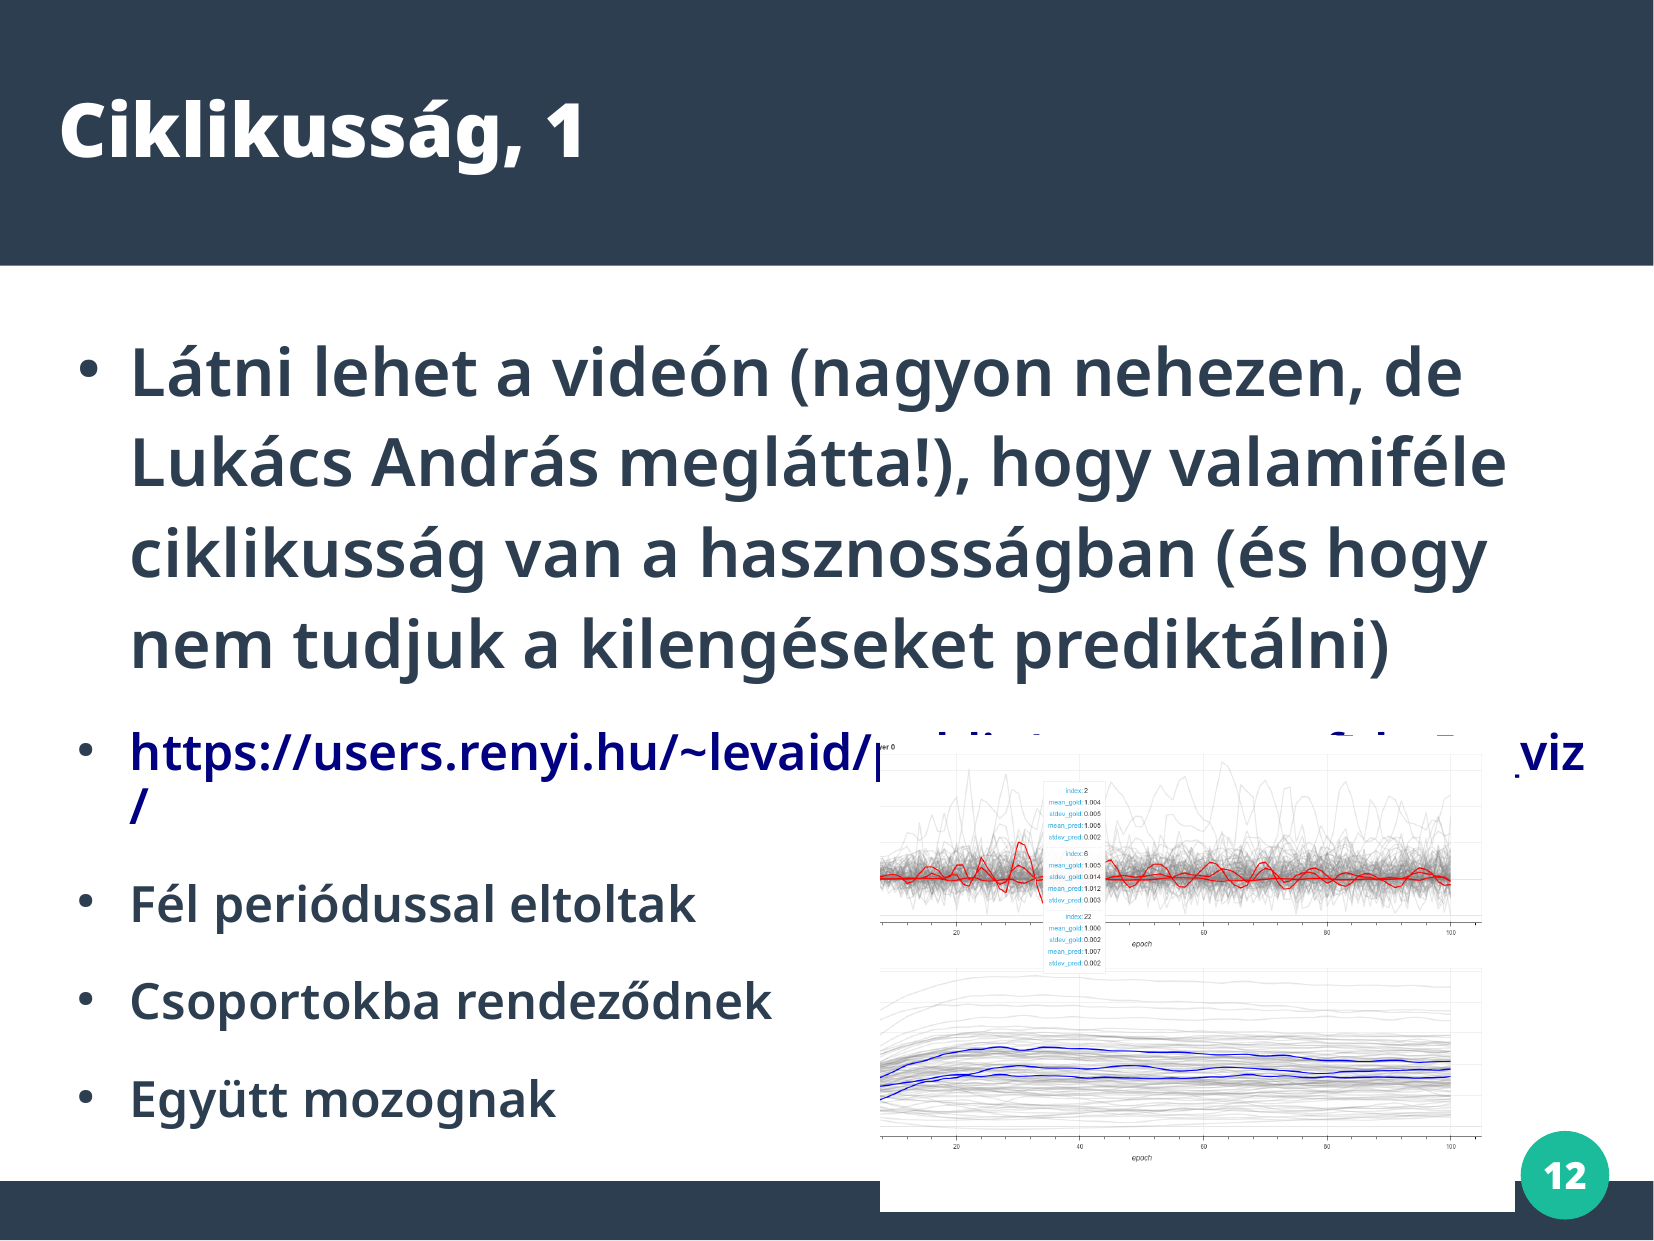

# Ciklikusság, 1
Látni lehet a videón (nagyon nehezen, de Lukács András meglátta!), hogy valamiféle ciklikusság van a hasznosságban (és hogy nem tudjuk a kilengéseket prediktálni)
https://users.renyi.hu/~levaid/public/neuron_usefulness_viz/
Fél periódussal eltoltak
Csoportokba rendeződnek
Együtt mozognak
12